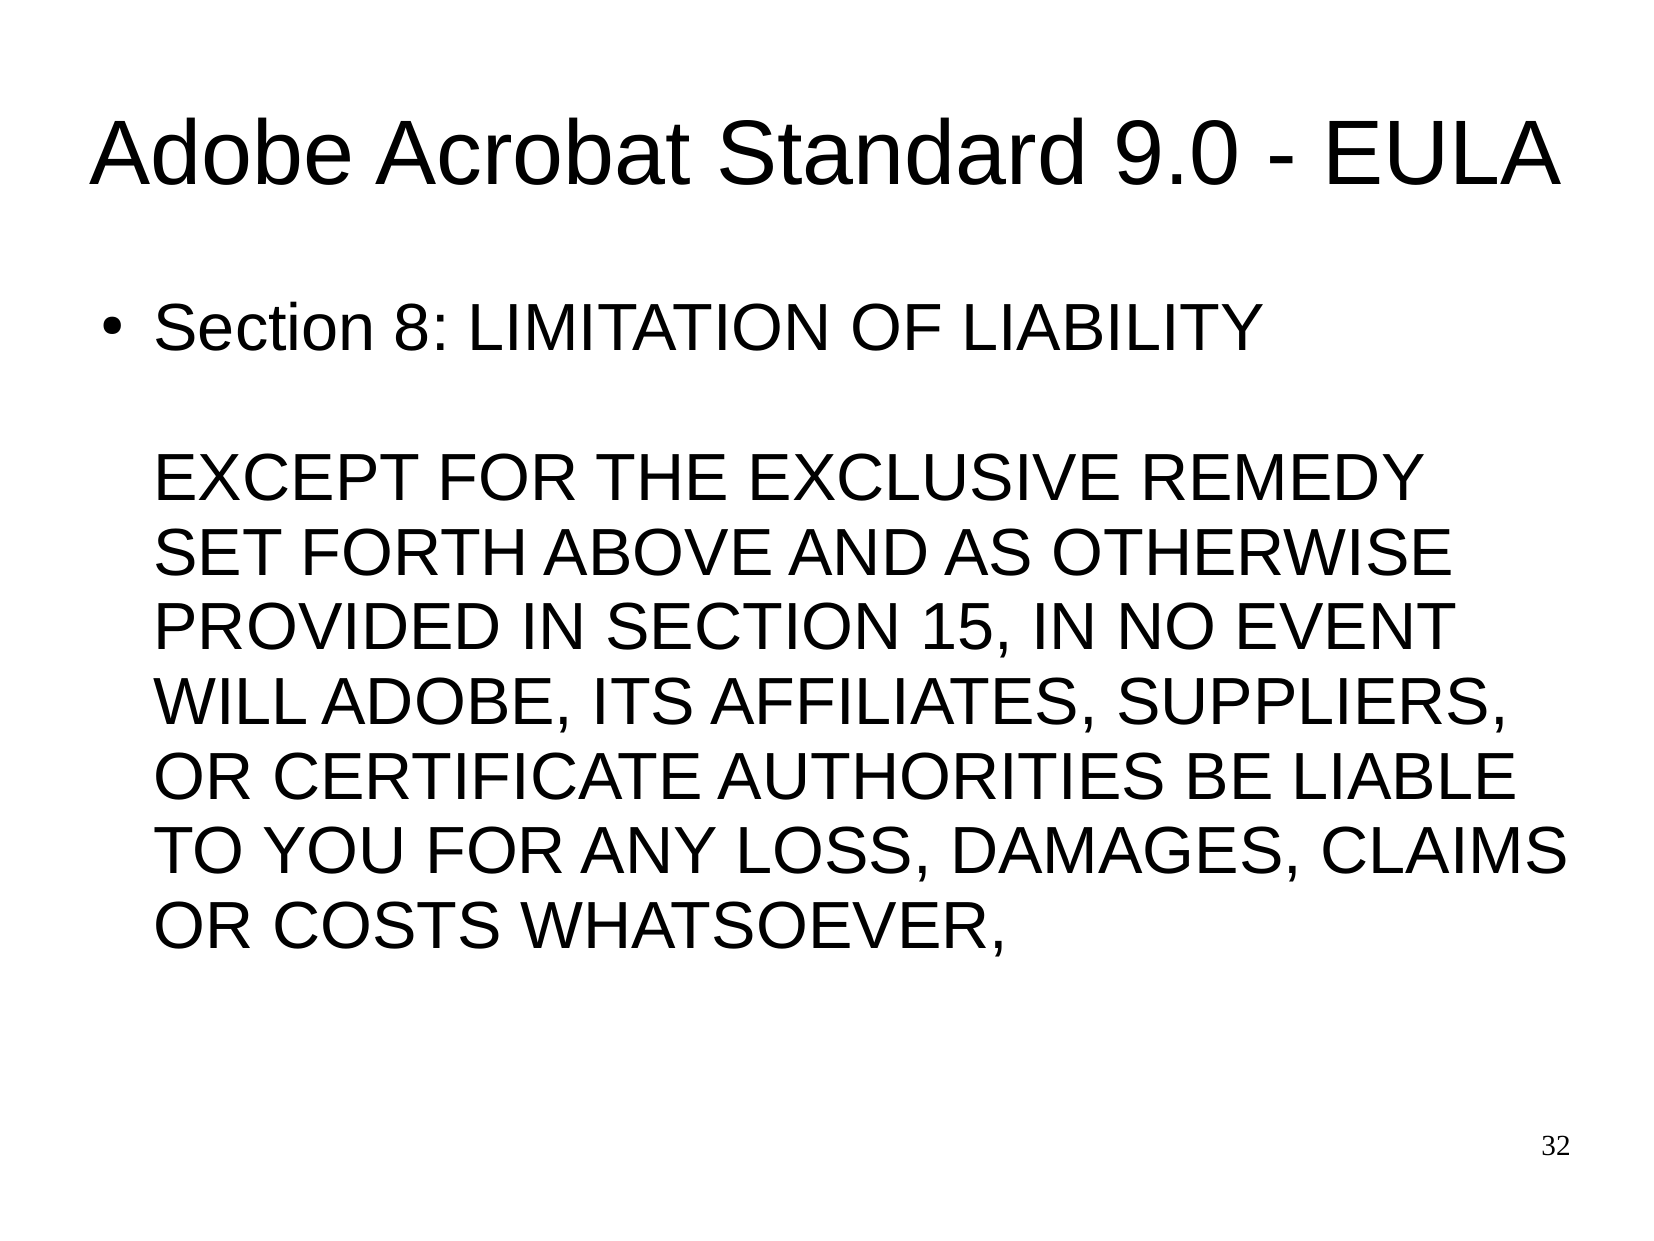

# Adobe Acrobat Standard 9.0 - EULA
Section 8: LIMITATION OF LIABILITY
EXCEPT FOR THE EXCLUSIVE REMEDY SET FORTH ABOVE AND AS OTHERWISE PROVIDED IN SECTION 15, IN NO EVENT WILL ADOBE, ITS AFFILIATES, SUPPLIERS, OR CERTIFICATE AUTHORITIES BE LIABLE TO YOU FOR ANY LOSS, DAMAGES, CLAIMS OR COSTS WHATSOEVER,
32